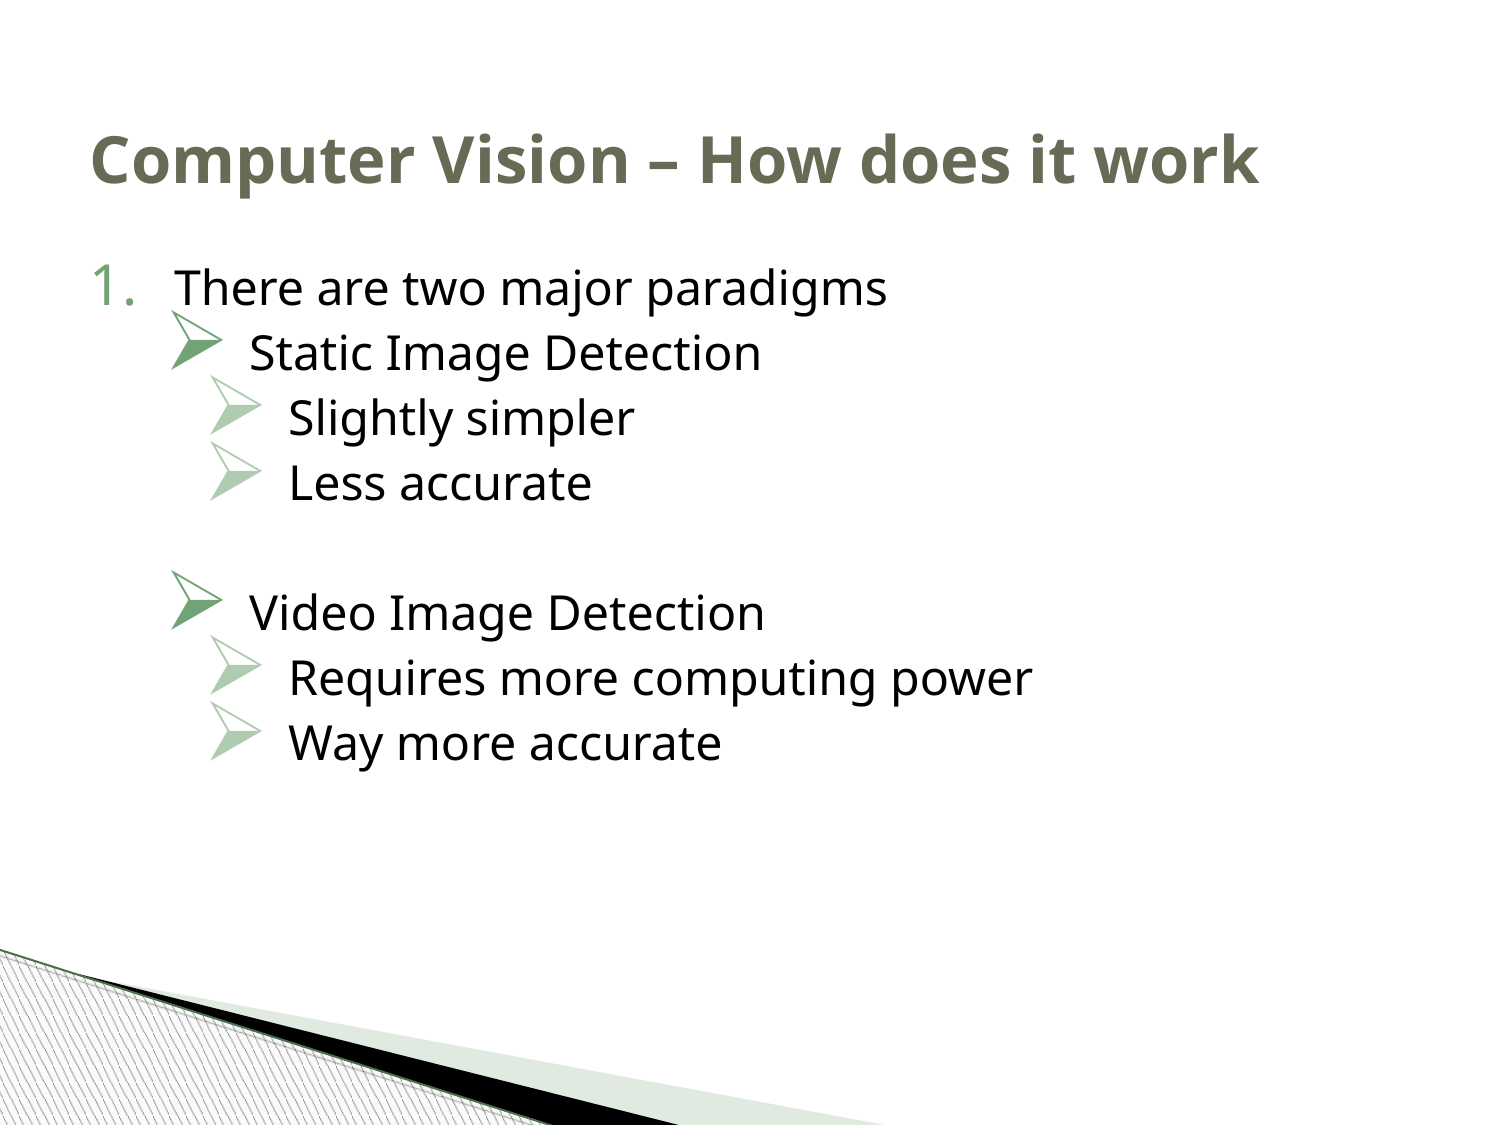

Computer Vision – How does it work
# There are two major paradigms
Static Image Detection
Slightly simpler
Less accurate
Video Image Detection
Requires more computing power
Way more accurate